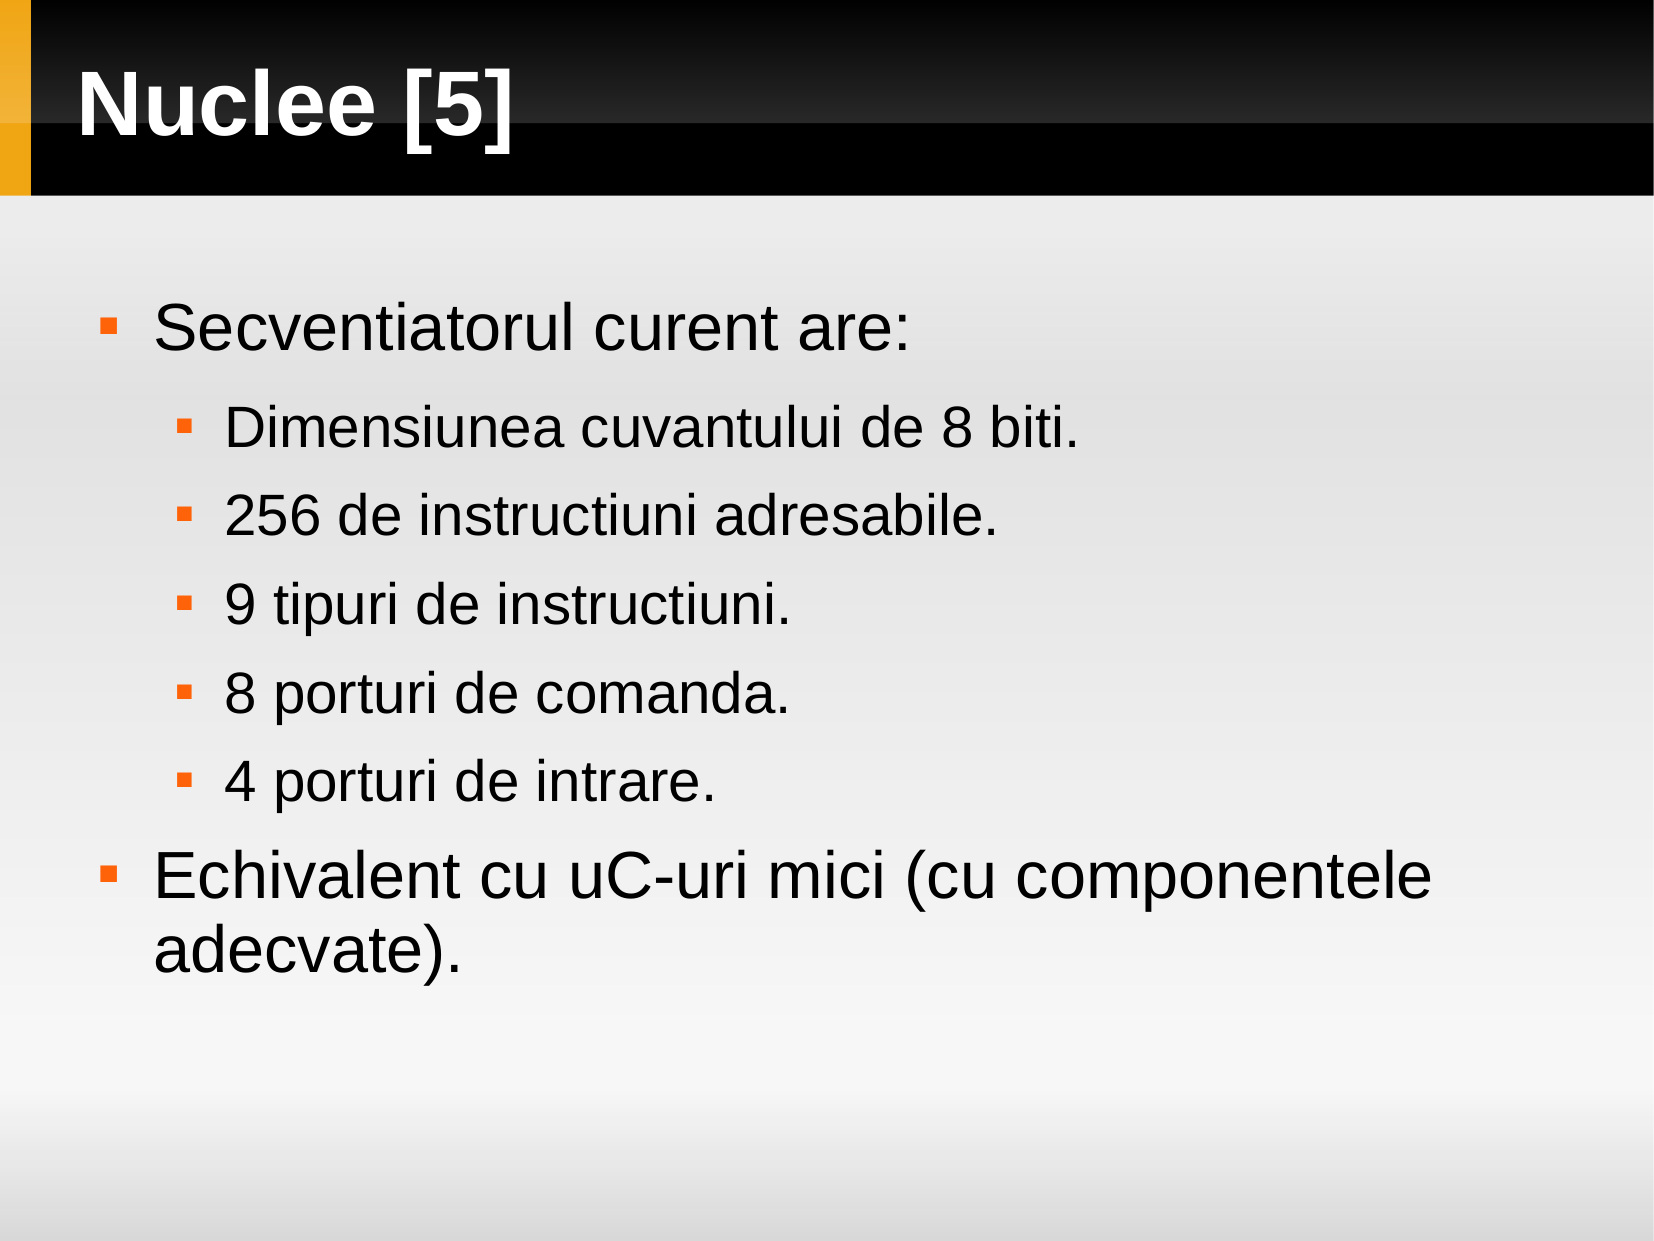

# Nuclee [5]
Secventiatorul curent are:
Dimensiunea cuvantului de 8 biti.
256 de instructiuni adresabile.
9 tipuri de instructiuni.
8 porturi de comanda.
4 porturi de intrare.
Echivalent cu uC-uri mici (cu componentele adecvate).